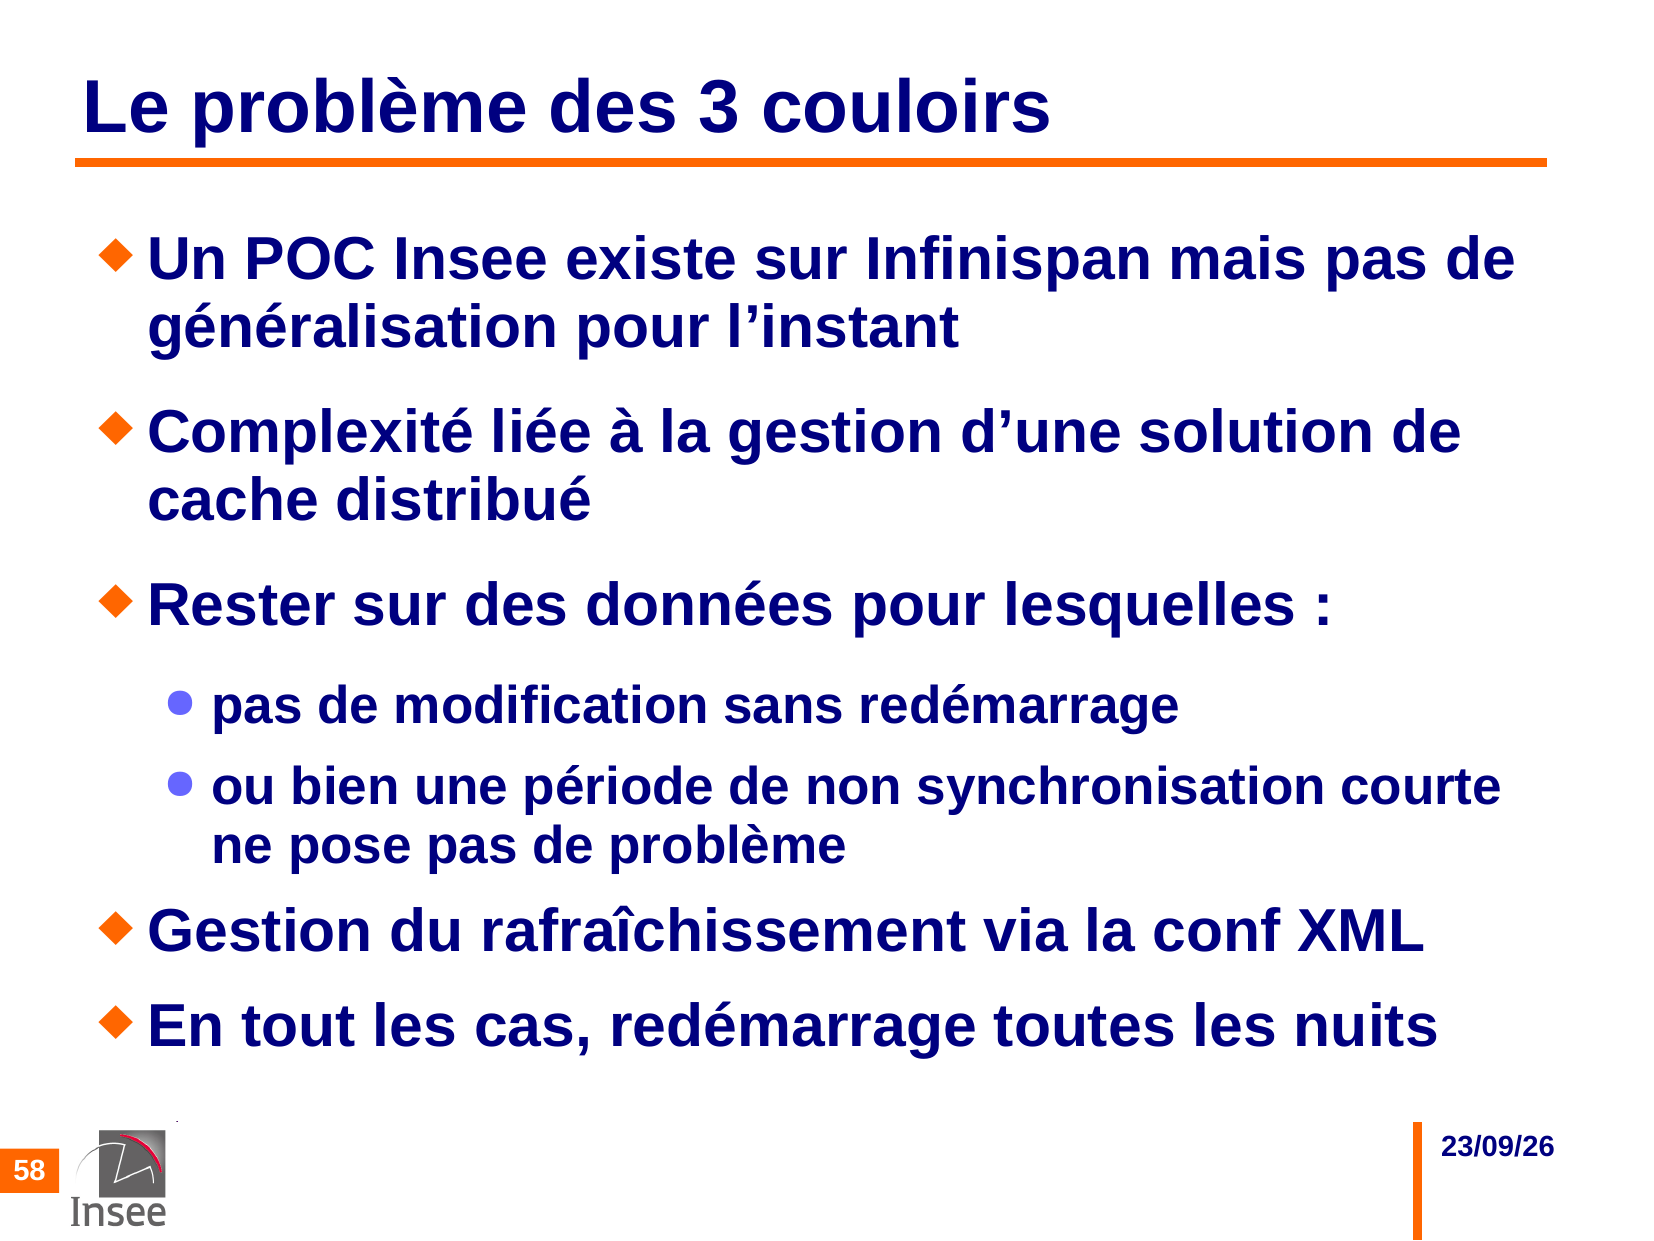

# Le problème des 3 couloirs
Un POC Insee existe sur Infinispan mais pas de généralisation pour l’instant
Complexité liée à la gestion d’une solution de cache distribué
Rester sur des données pour lesquelles :
pas de modification sans redémarrage
ou bien une période de non synchronisation courte ne pose pas de problème
Gestion du rafraîchissement via la conf XML
En tout les cas, redémarrage toutes les nuits
58